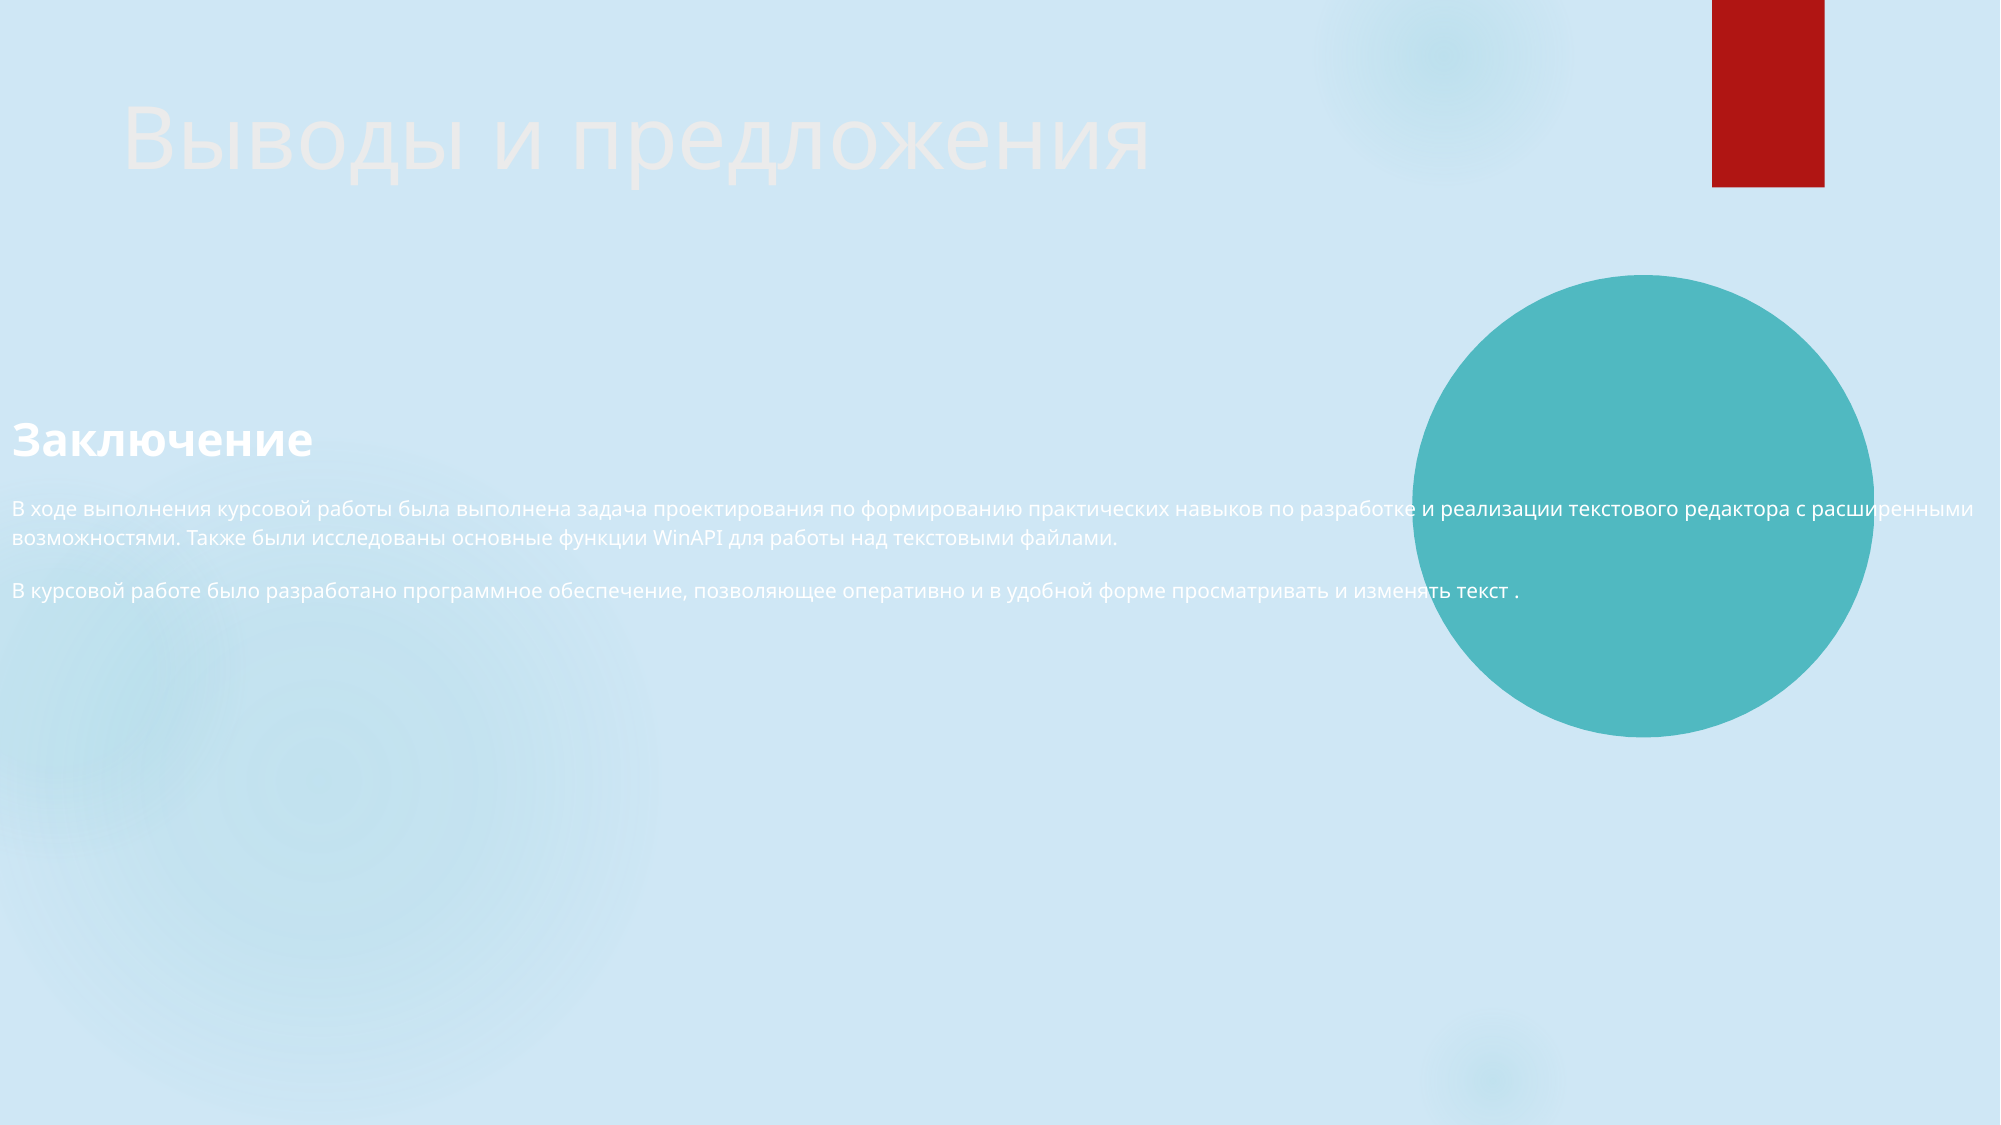

# Выводы и предложения
Заключение
В ходе выполнения курсовой работы была выполнена задача проектирования по формированию практических навыков по разработке и реализации текстового редактора с расширенными возможностями. Также были исследованы основные функции WinAPI для работы над текстовыми файлами.
В курсовой работе было разработано программное обеспечение, позволяющее оперативно и в удобной форме просматривать и изменять текст .